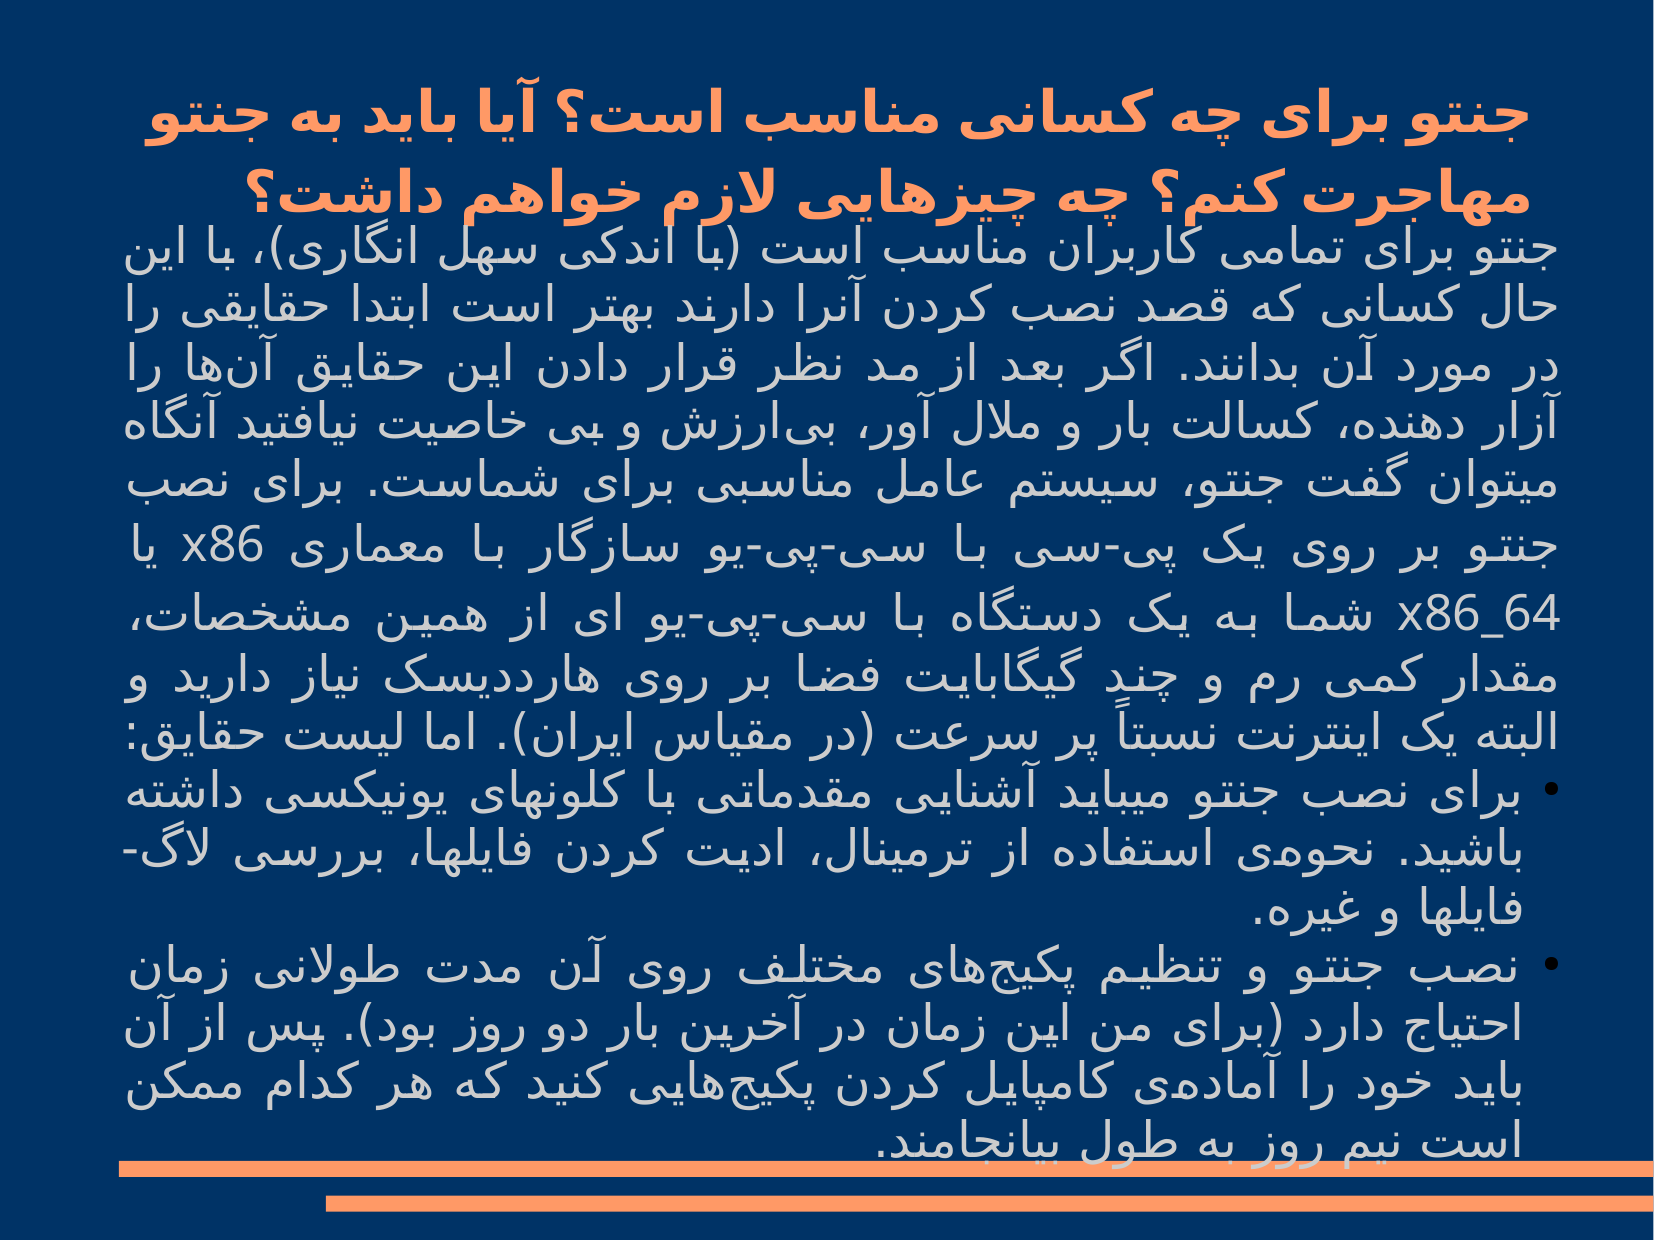

# جنتو برای چه کسانی مناسب است؟ آیا باید به جنتو مهاجرت کنم؟ چه چیزهایی لازم خواهم داشت؟
جنتو برای تمامی کاربران مناسب است (با اندکی سهل انگاری)، با این حال کسانی که قصد نصب کردن آنرا دارند بهتر است ابتدا حقایقی را در مورد آن بدانند. اگر بعد از مد نظر قرار دادن این حقایق آن‌ها را آزار دهنده، کسالت بار و ملال آور، بی‌ارزش و بی خاصیت نیافتید آنگاه میتوان گفت جنتو، سیستم عامل مناسبی برای شماست. برای نصب جنتو بر روی یک پی-سی با سی-پی-یو سازگار با معماری x86 یا x86_64 شما به یک دستگاه با سی-پی-یو ای از همین مشخصات، مقدار کمی رم و چند گیگابایت فضا بر روی هارددیسک نیاز دارید و البته یک اینترنت نسبتاً پر سرعت (در مقیاس ایران). اما لیست حقایق:
 برای نصب جنتو میباید آشنایی مقدماتی با کلونهای یونیکسی داشته باشید. نحوه‌ی استفاده از ترمینال، ادیت کردن فایلها، بررسی لاگ-فایلها و غیره.
 نصب جنتو و تنظیم پکیج‌های مختلف روی آن مدت طولانی زمان احتیاج دارد (برای من این زمان در آخرین بار دو روز بود). پس از آن باید خود را آماده‌ی کامپایل کردن پکیج‌هایی کنید که هر کدام ممکن است نیم روز به طول بیانجامند.